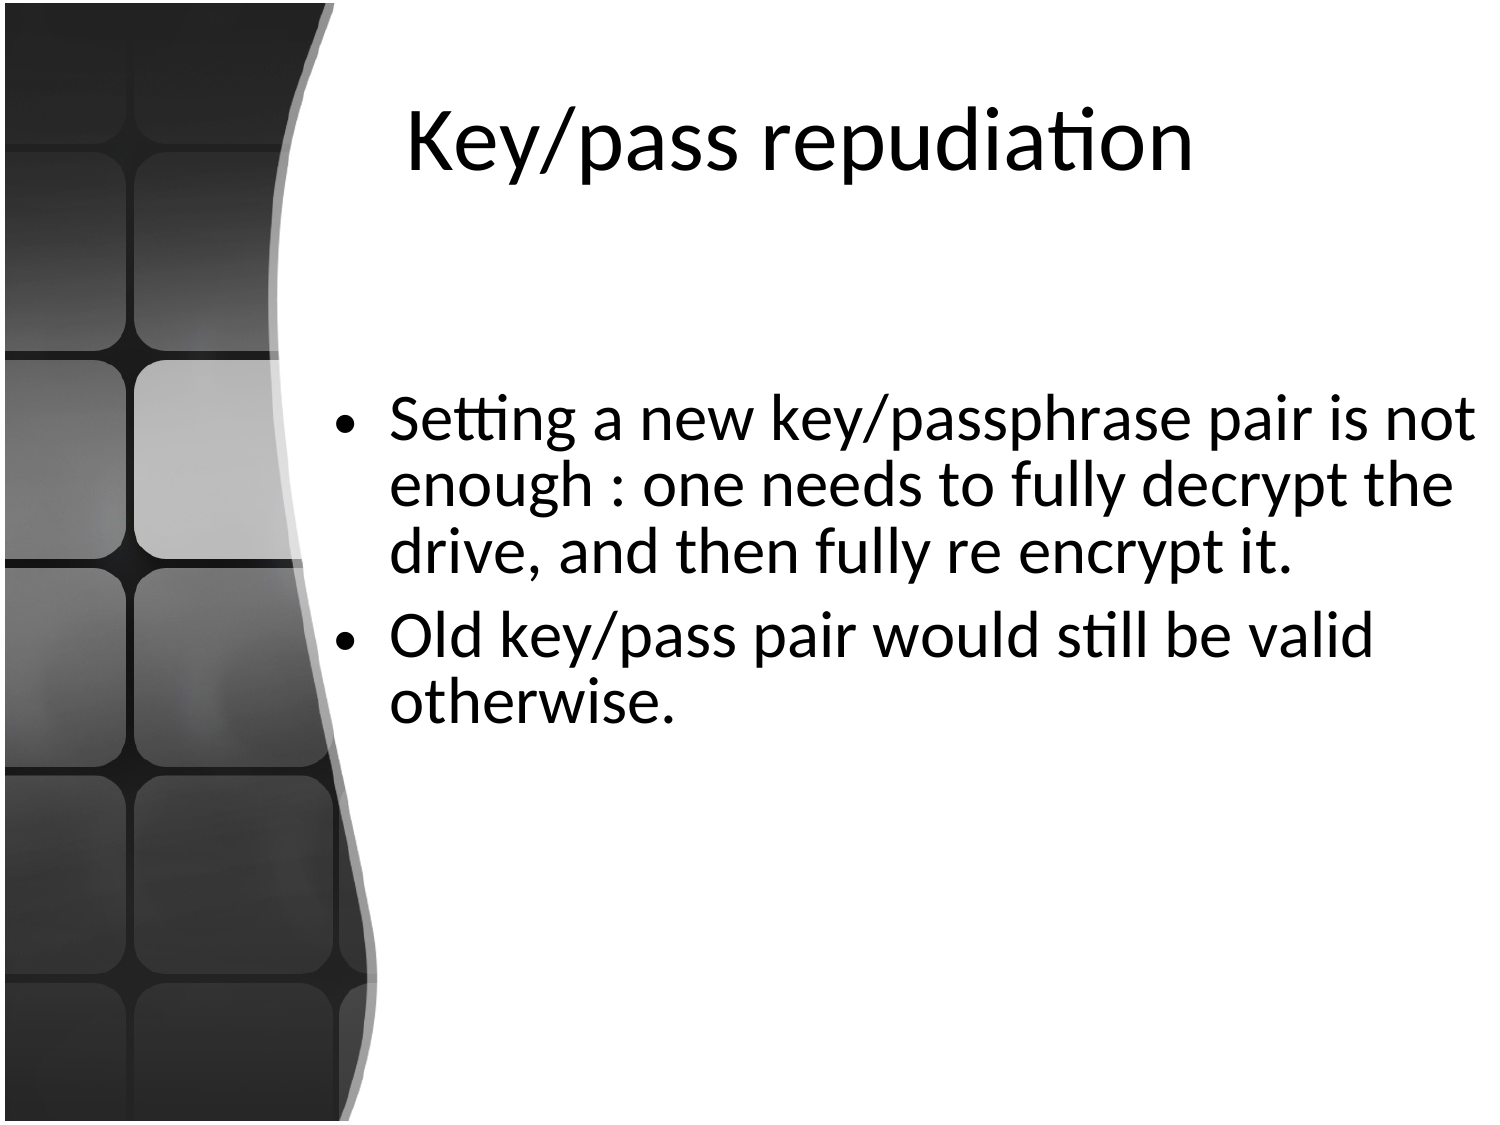

# Key/pass repudiation
Setting a new key/passphrase pair is not enough : one needs to fully decrypt the drive, and then fully re encrypt it.
Old key/pass pair would still be valid otherwise.